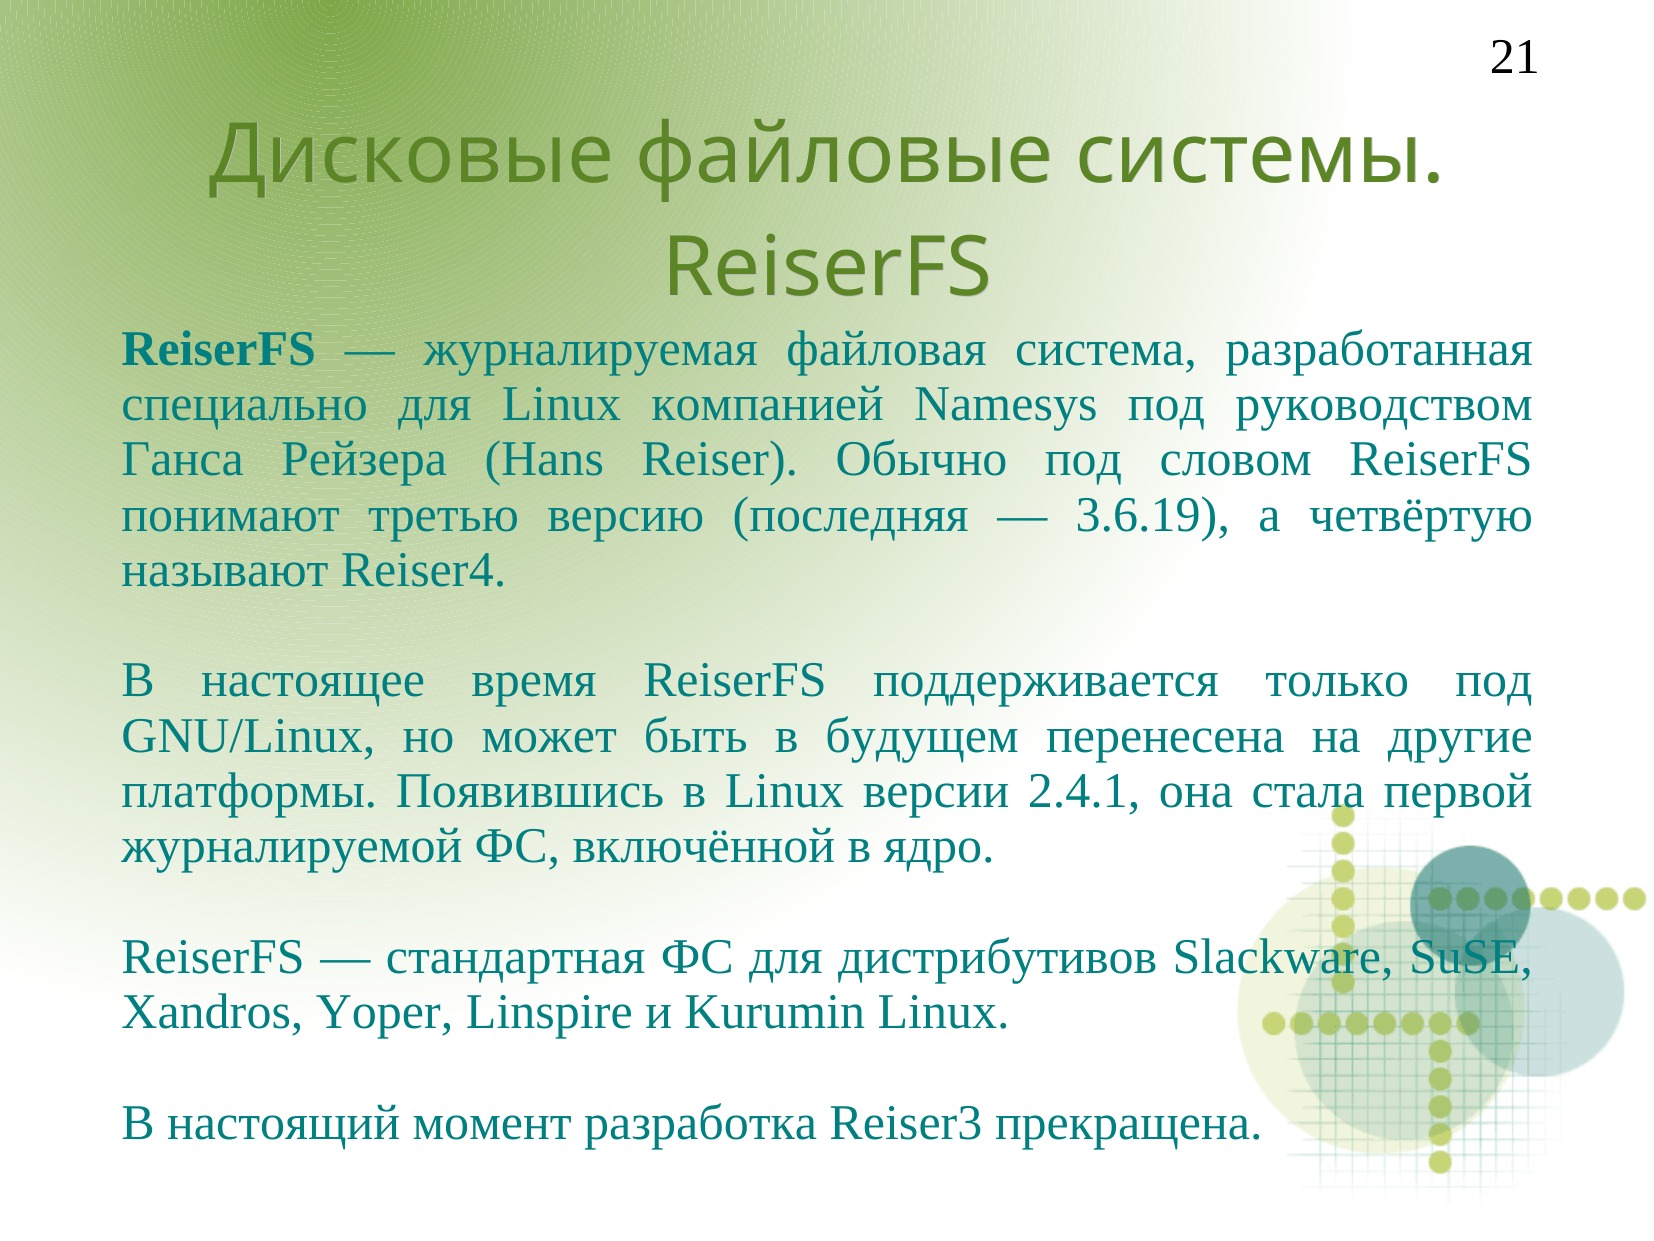

# Дисковые файловые системы. ReiserFS
ReiserFS — журналируемая файловая система, разработанная специально для Linux компанией Namesys под руководством Ганса Рейзера (Hans Reiser). Обычно под словом ReiserFS понимают третью версию (последняя — 3.6.19), а четвёртую называют Reiser4.
В настоящее время ReiserFS поддерживается только под GNU/Linux, но может быть в будущем перенесена на другие платформы. Появившись в Linux версии 2.4.1, она стала первой журналируемой ФС, включённой в ядро.
ReiserFS — стандартная ФС для дистрибутивов Slackware, SuSE, Xandros, Yoper, Linspire и Kurumin Linux.
В настоящий момент разработка Reiser3 прекращена.